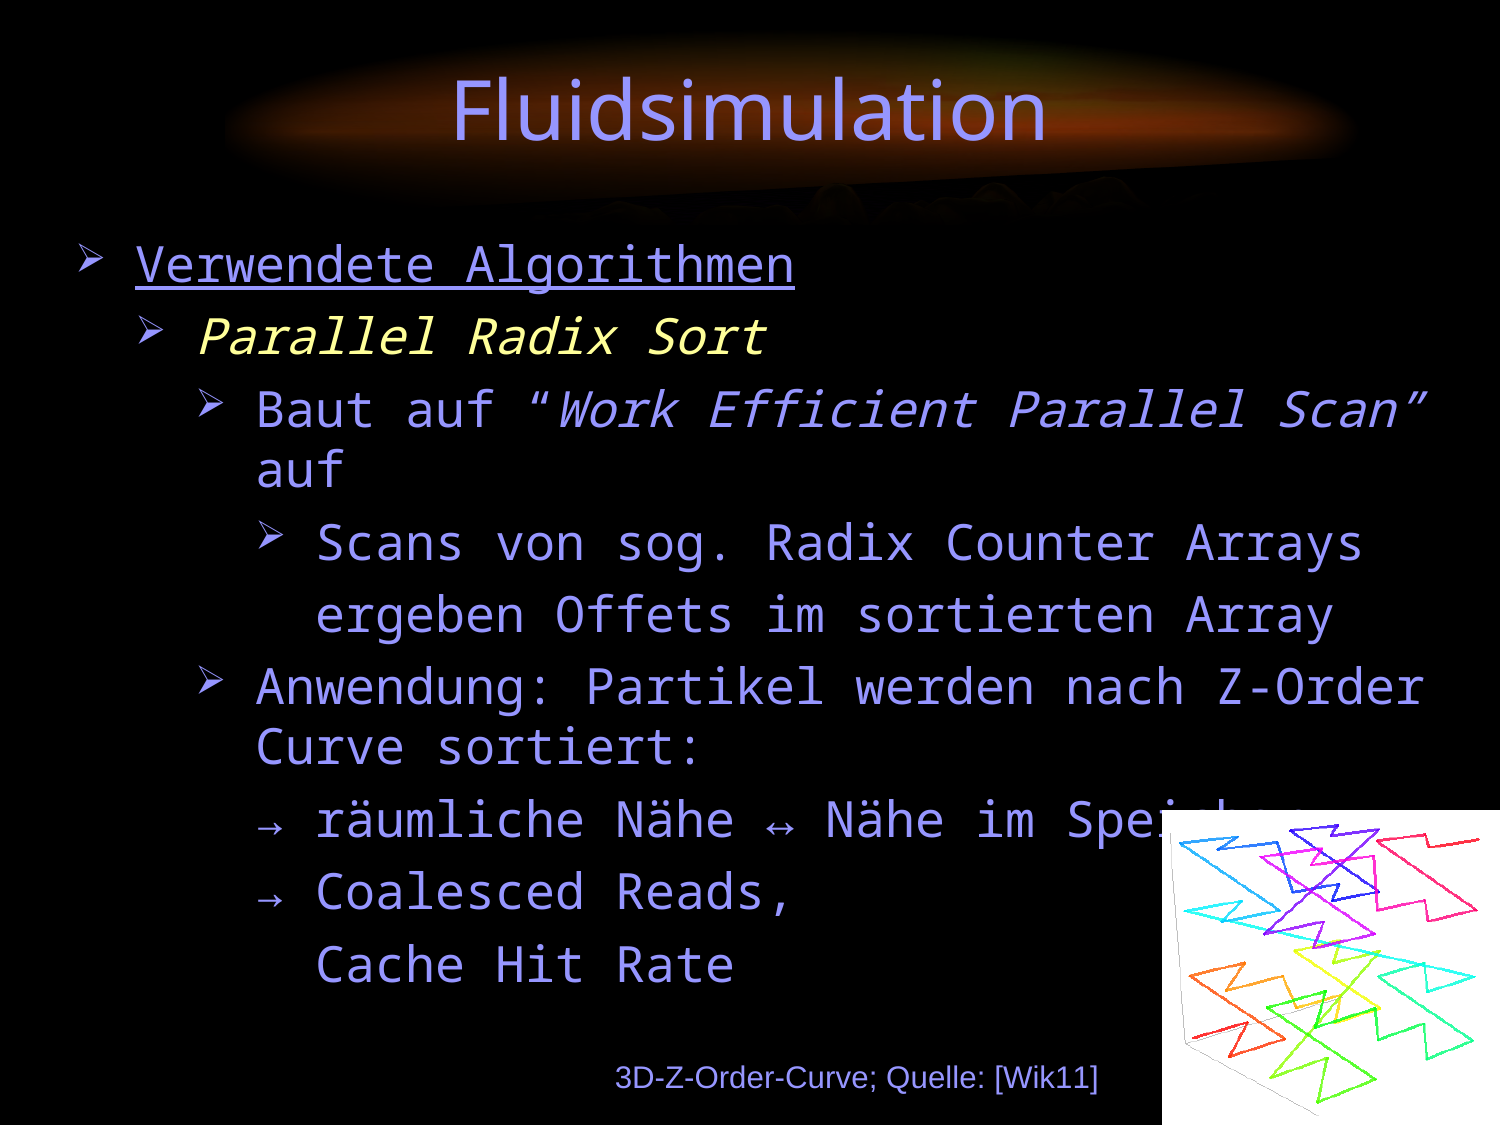

Fluidsimulation
Verwendete Algorithmen
Parallel Radix Sort
Baut auf “Work Efficient Parallel Scan” auf
Scans von sog. Radix Counter Arrays
ergeben Offets im sortierten Array
Anwendung: Partikel werden nach Z-Order Curve sortiert:
→ räumliche Nähe ↔ Nähe im Speicher
→ Coalesced Reads,
 Cache Hit Rate
38
3D-Z-Order-Curve; Quelle: [Wik11]